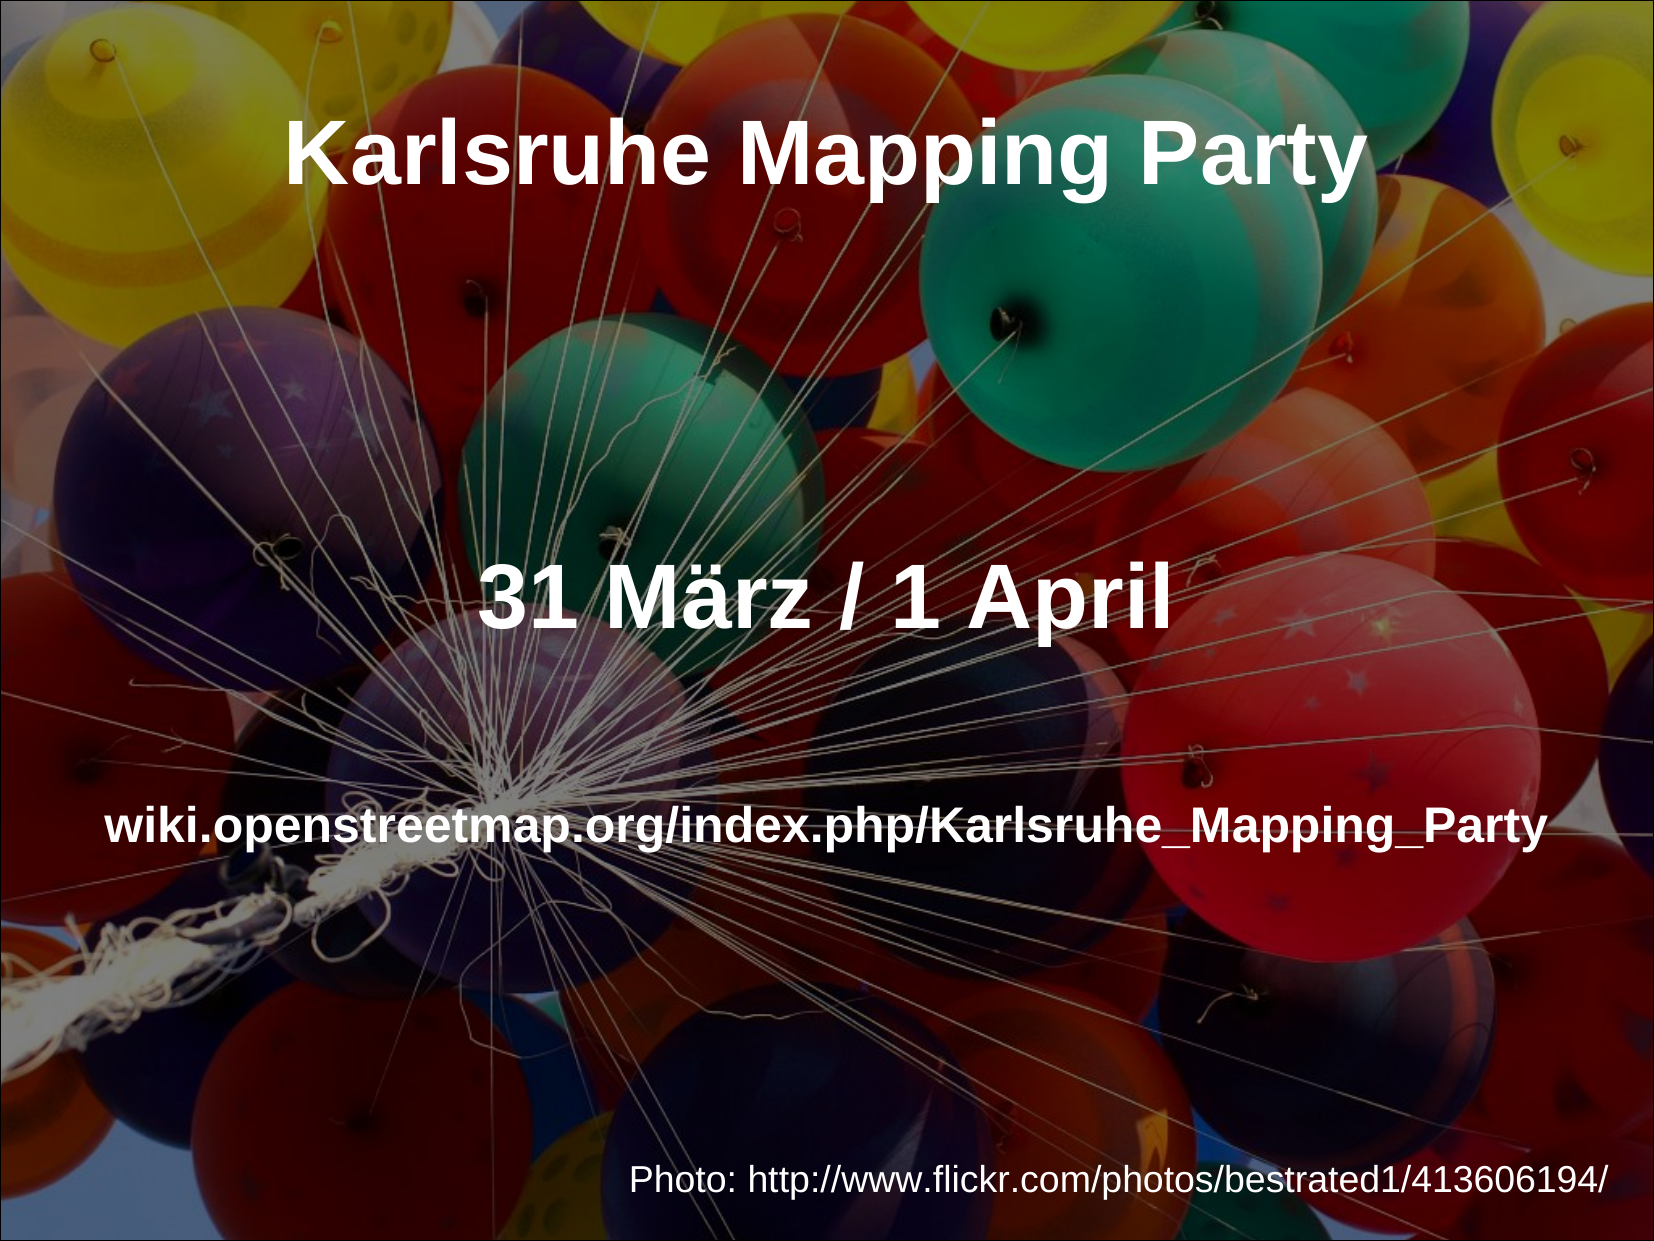

# Karlsruhe Mapping Party
31 März / 1 April
wiki.openstreetmap.org/index.php/Karlsruhe_Mapping_Party
Photo: http://www.flickr.com/photos/bestrated1/413606194/